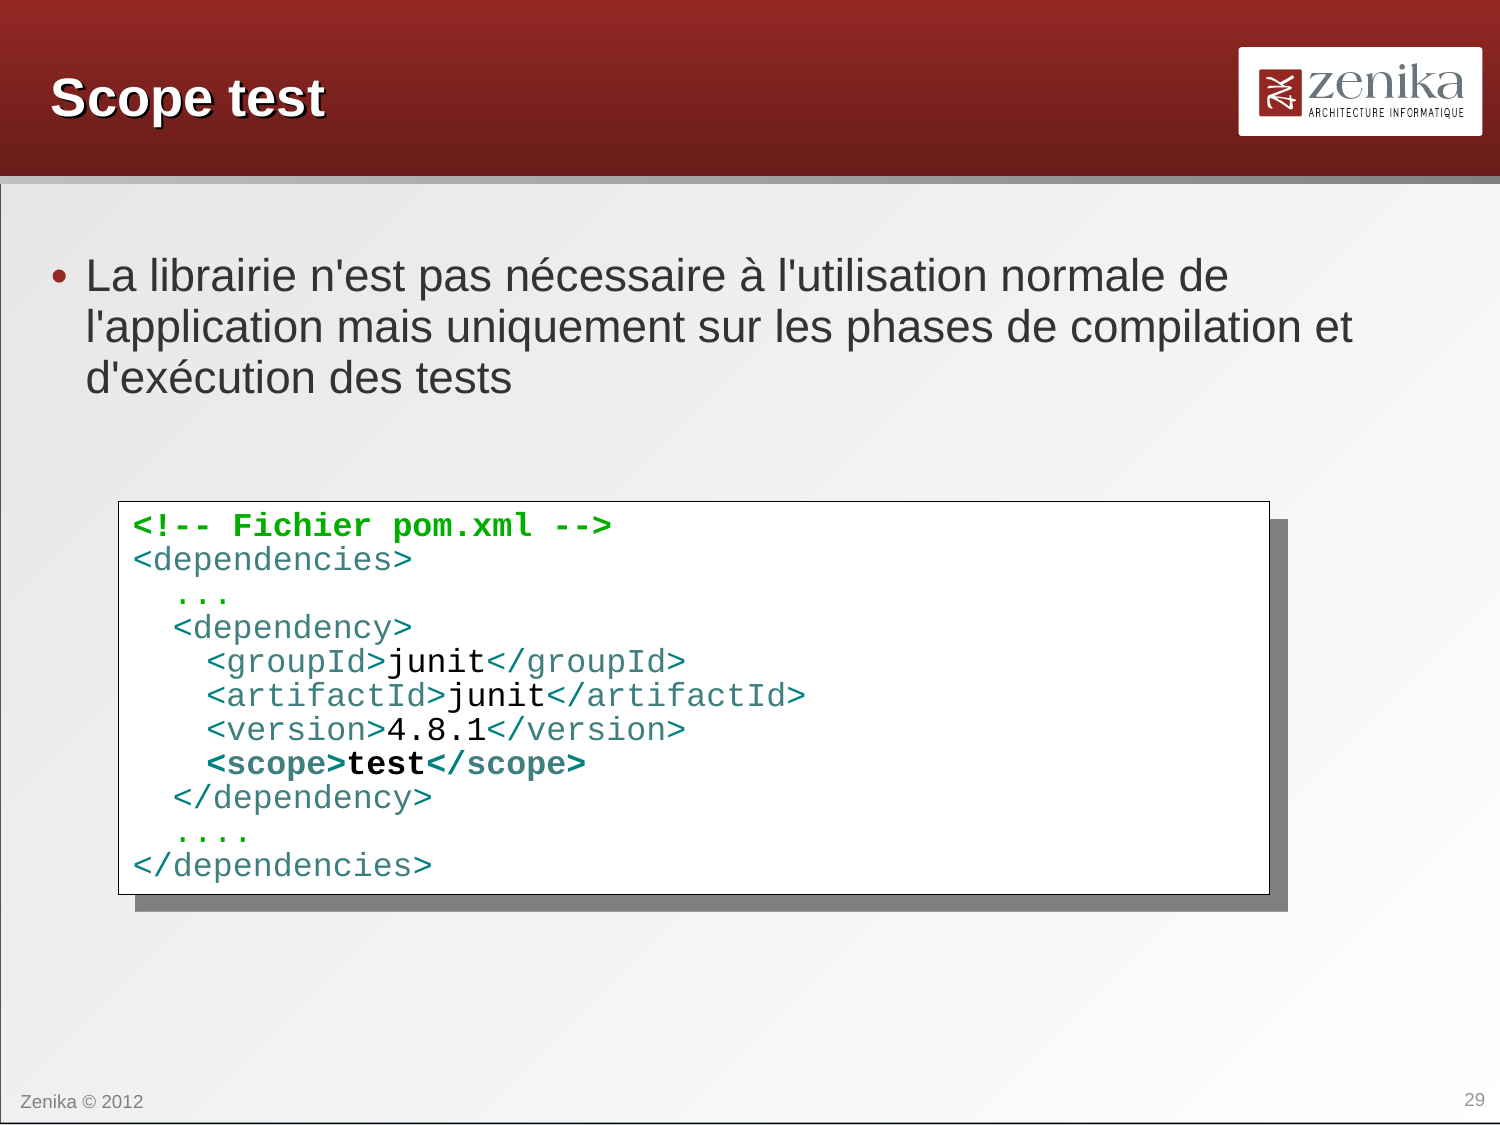

# Scope test
La librairie n'est pas nécessaire à l'utilisation normale de l'application mais uniquement sur les phases de compilation et d'exécution des tests
<!-- Fichier pom.xml -->
<dependencies>
 ...
 <dependency>
	<groupId>junit</groupId>
	<artifactId>junit</artifactId>
	<version>4.8.1</version>
	<scope>test</scope>
 </dependency>
 ....
</dependencies>